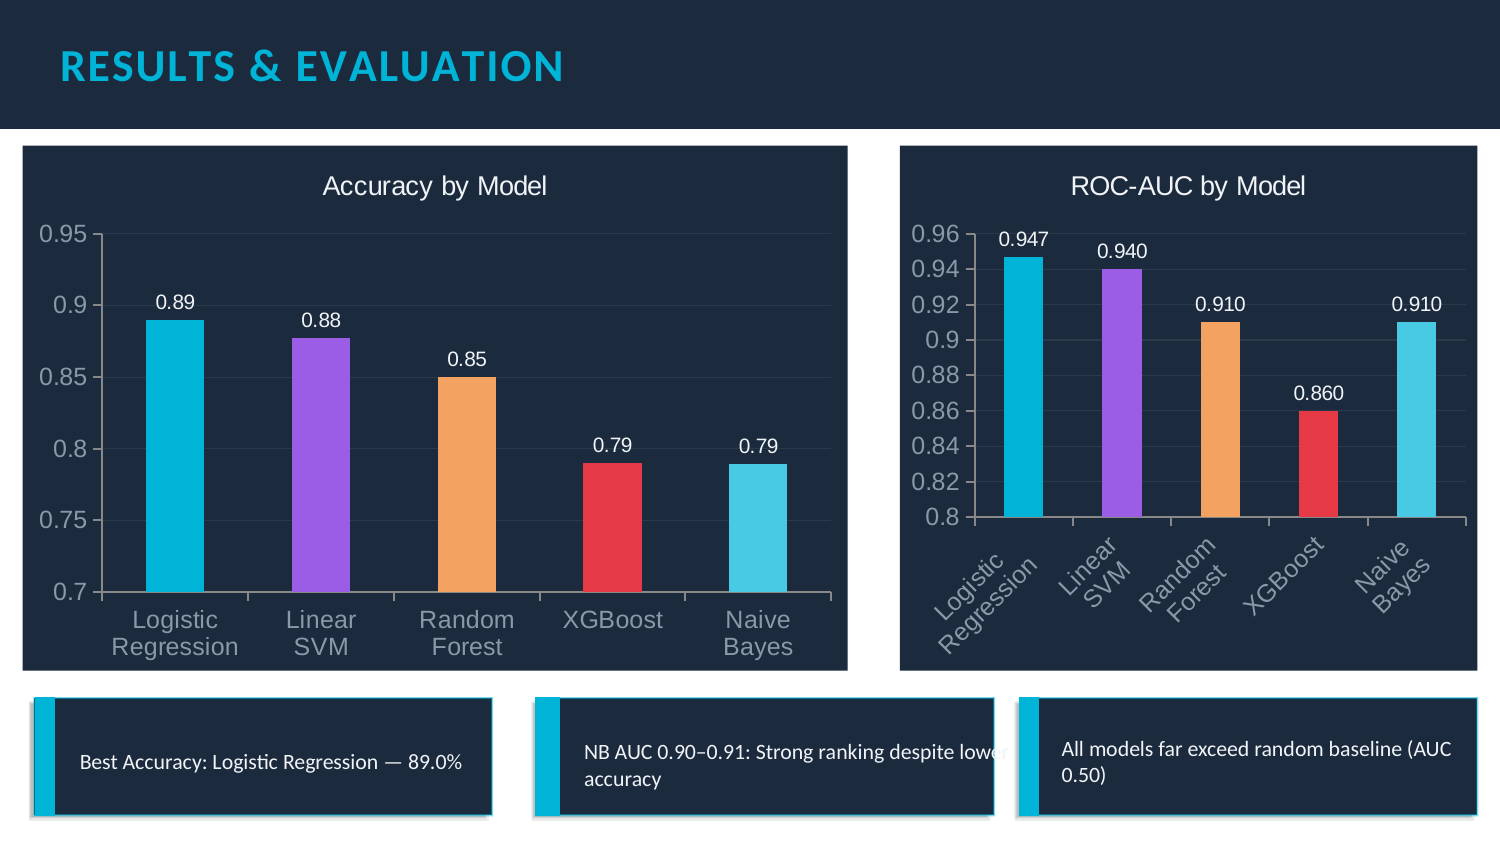

RESULTS & EVALUATION
### Chart: Accuracy by Model
| Category | Accuracy |
|---|---|
| Logistic
Regression | 0.89 |
| Linear
SVM | 0.8773 |
| Random
Forest | 0.85 |
| XGBoost | 0.79 |
| Naive
Bayes | 0.7894 |
### Chart: ROC-AUC by Model
| Category | ROC-AUC |
|---|---|
| Logistic
Regression | 0.947 |
| Linear
SVM | 0.94 |
| Random
Forest | 0.91 |
| XGBoost | 0.86 |
| Naive
Bayes | 0.91 |
Best Accuracy: Logistic Regression — 89.0%
All models far exceed random baseline (AUC 0.50)
NB AUC 0.90–0.91: Strong ranking despite lower accuracy